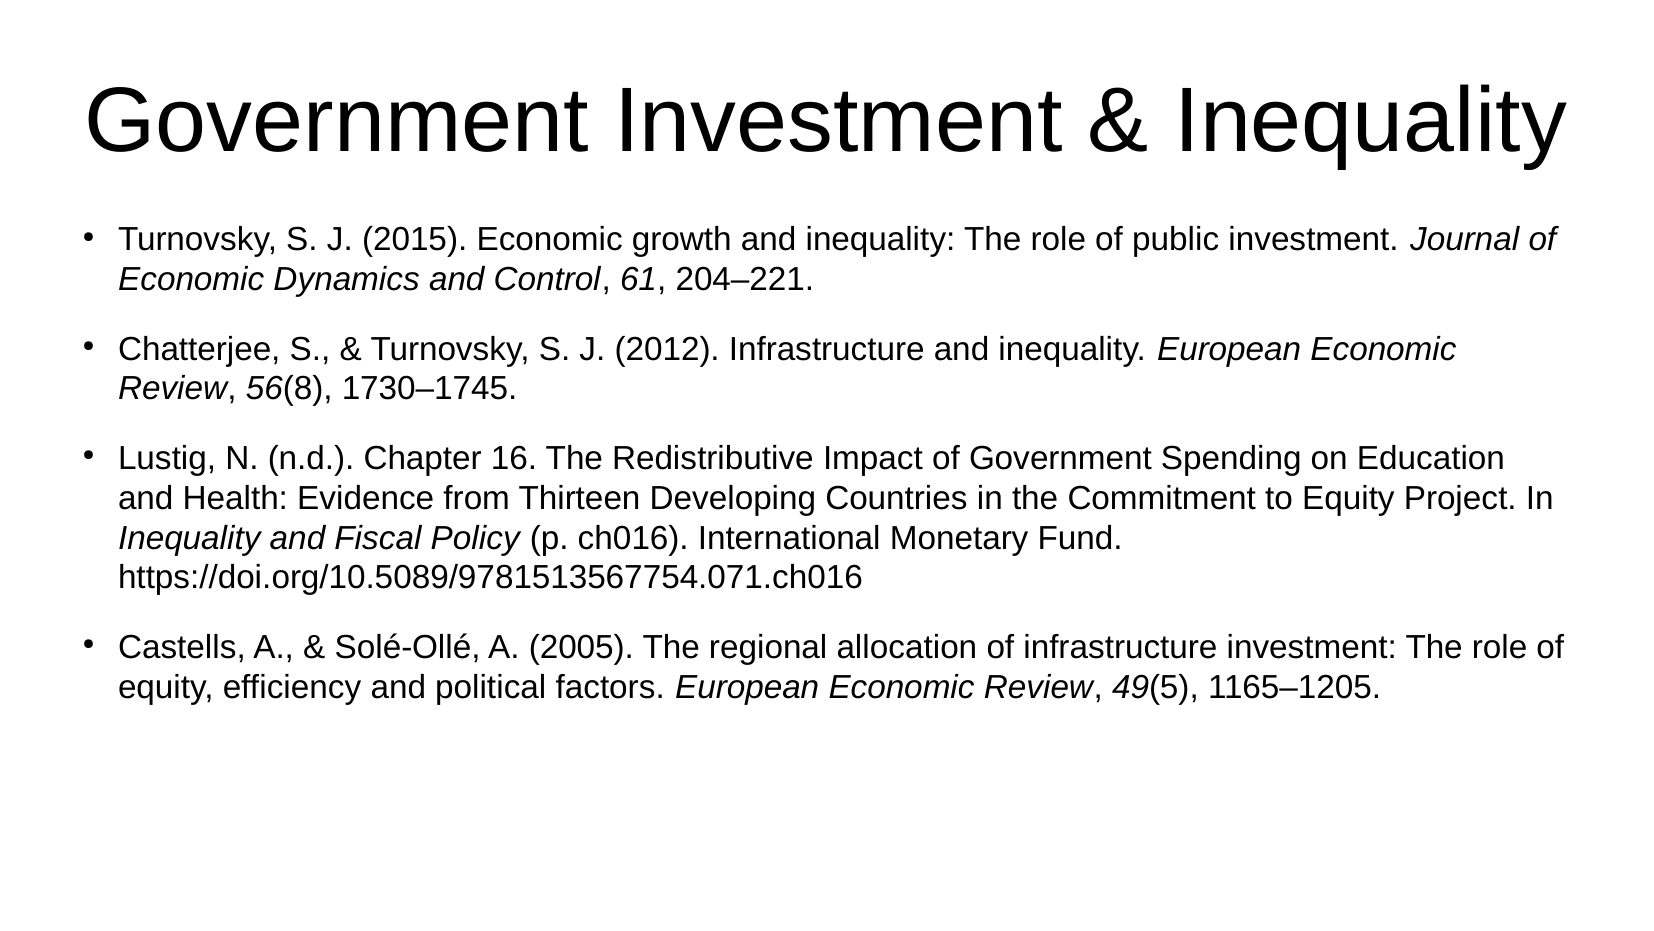

# Government Investment & Inequality
Turnovsky, S. J. (2015). Economic growth and inequality: The role of public investment. Journal of Economic Dynamics and Control, 61, 204–221.
Chatterjee, S., & Turnovsky, S. J. (2012). Infrastructure and inequality. European Economic Review, 56(8), 1730–1745.
Lustig, N. (n.d.). Chapter 16. The Redistributive Impact of Government Spending on Education and Health: Evidence from Thirteen Developing Countries in the Commitment to Equity Project. In Inequality and Fiscal Policy (p. ch016). International Monetary Fund. https://doi.org/10.5089/9781513567754.071.ch016
Castells, A., & Solé-Ollé, A. (2005). The regional allocation of infrastructure investment: The role of equity, efficiency and political factors. European Economic Review, 49(5), 1165–1205.